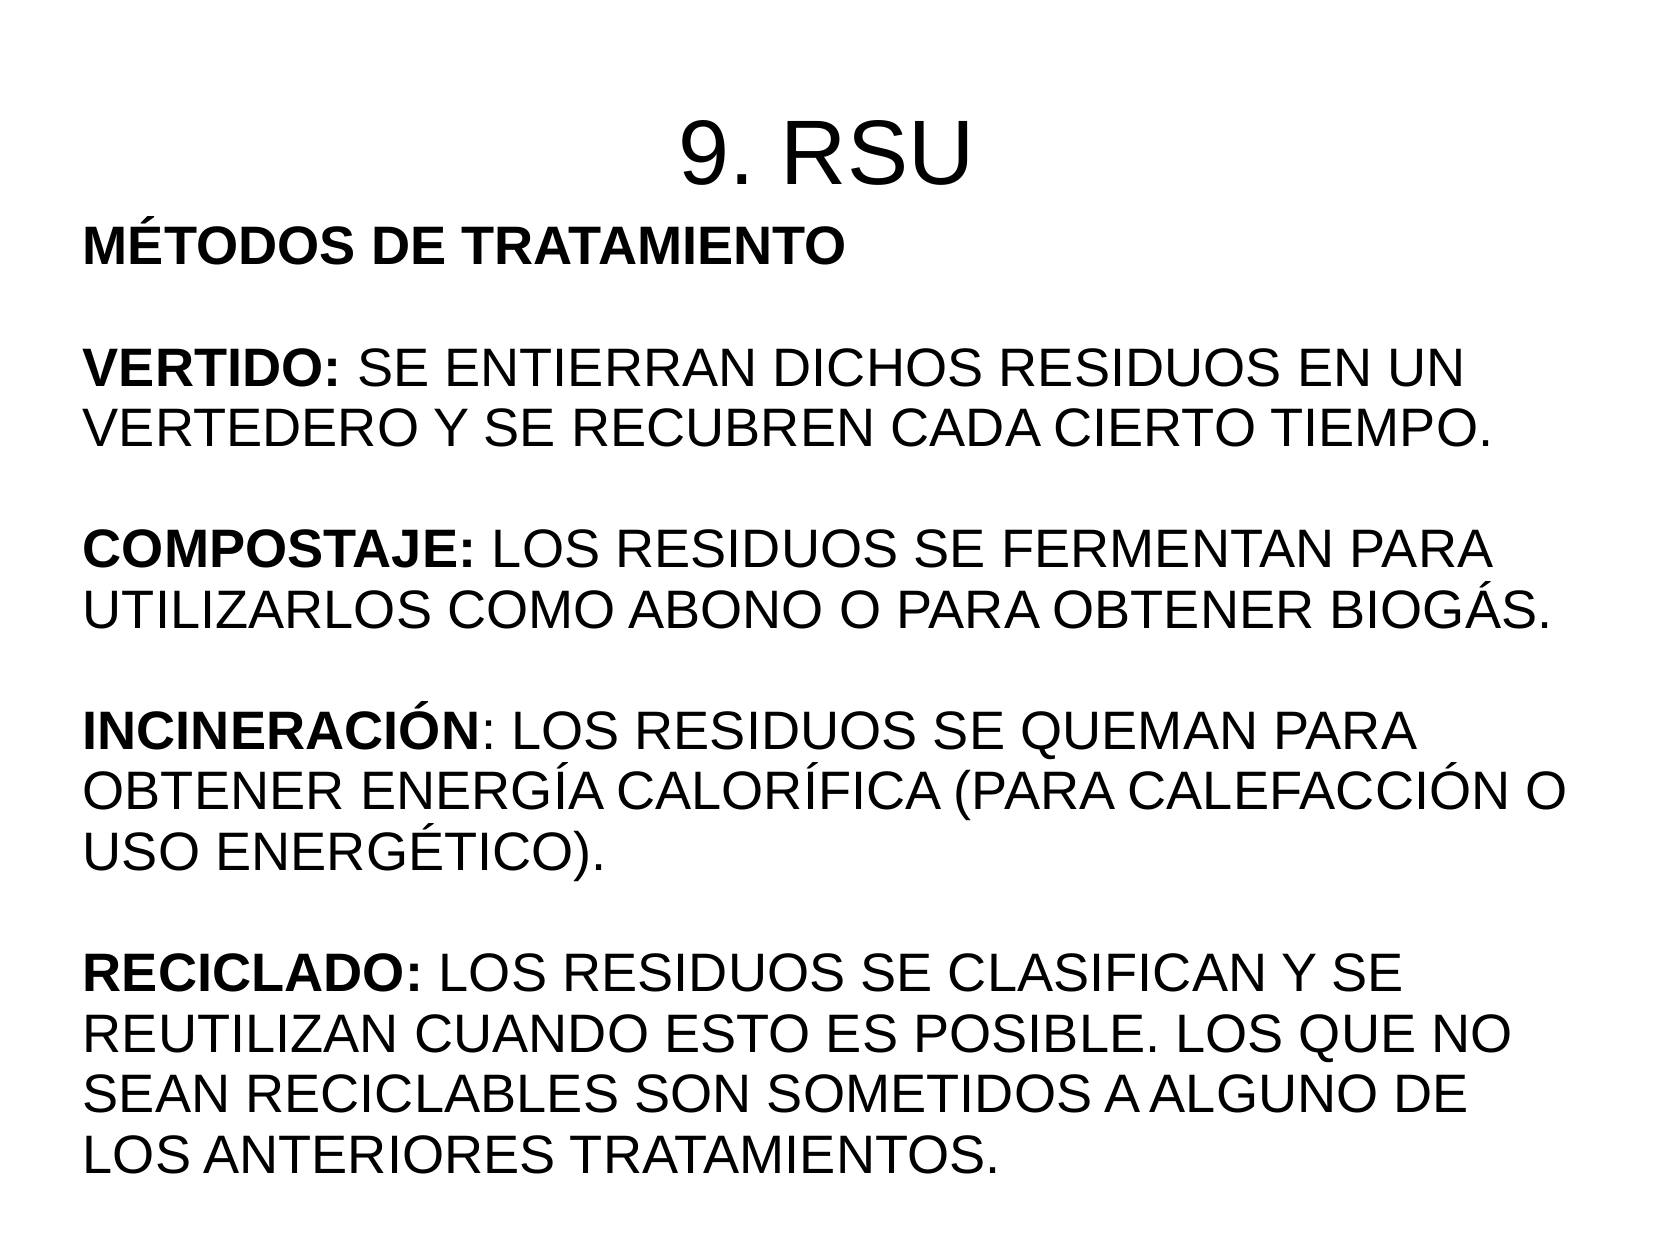

# 9. RSU
MÉTODOS DE TRATAMIENTO
VERTIDO: SE ENTIERRAN DICHOS RESIDUOS EN UN VERTEDERO Y SE RECUBREN CADA CIERTO TIEMPO.
COMPOSTAJE: LOS RESIDUOS SE FERMENTAN PARA UTILIZARLOS COMO ABONO O PARA OBTENER BIOGÁS.
INCINERACIÓN: LOS RESIDUOS SE QUEMAN PARA OBTENER ENERGÍA CALORÍFICA (PARA CALEFACCIÓN O USO ENERGÉTICO).
RECICLADO: LOS RESIDUOS SE CLASIFICAN Y SE REUTILIZAN CUANDO ESTO ES POSIBLE. LOS QUE NO SEAN RECICLABLES SON SOMETIDOS A ALGUNO DE LOS ANTERIORES TRATAMIENTOS.